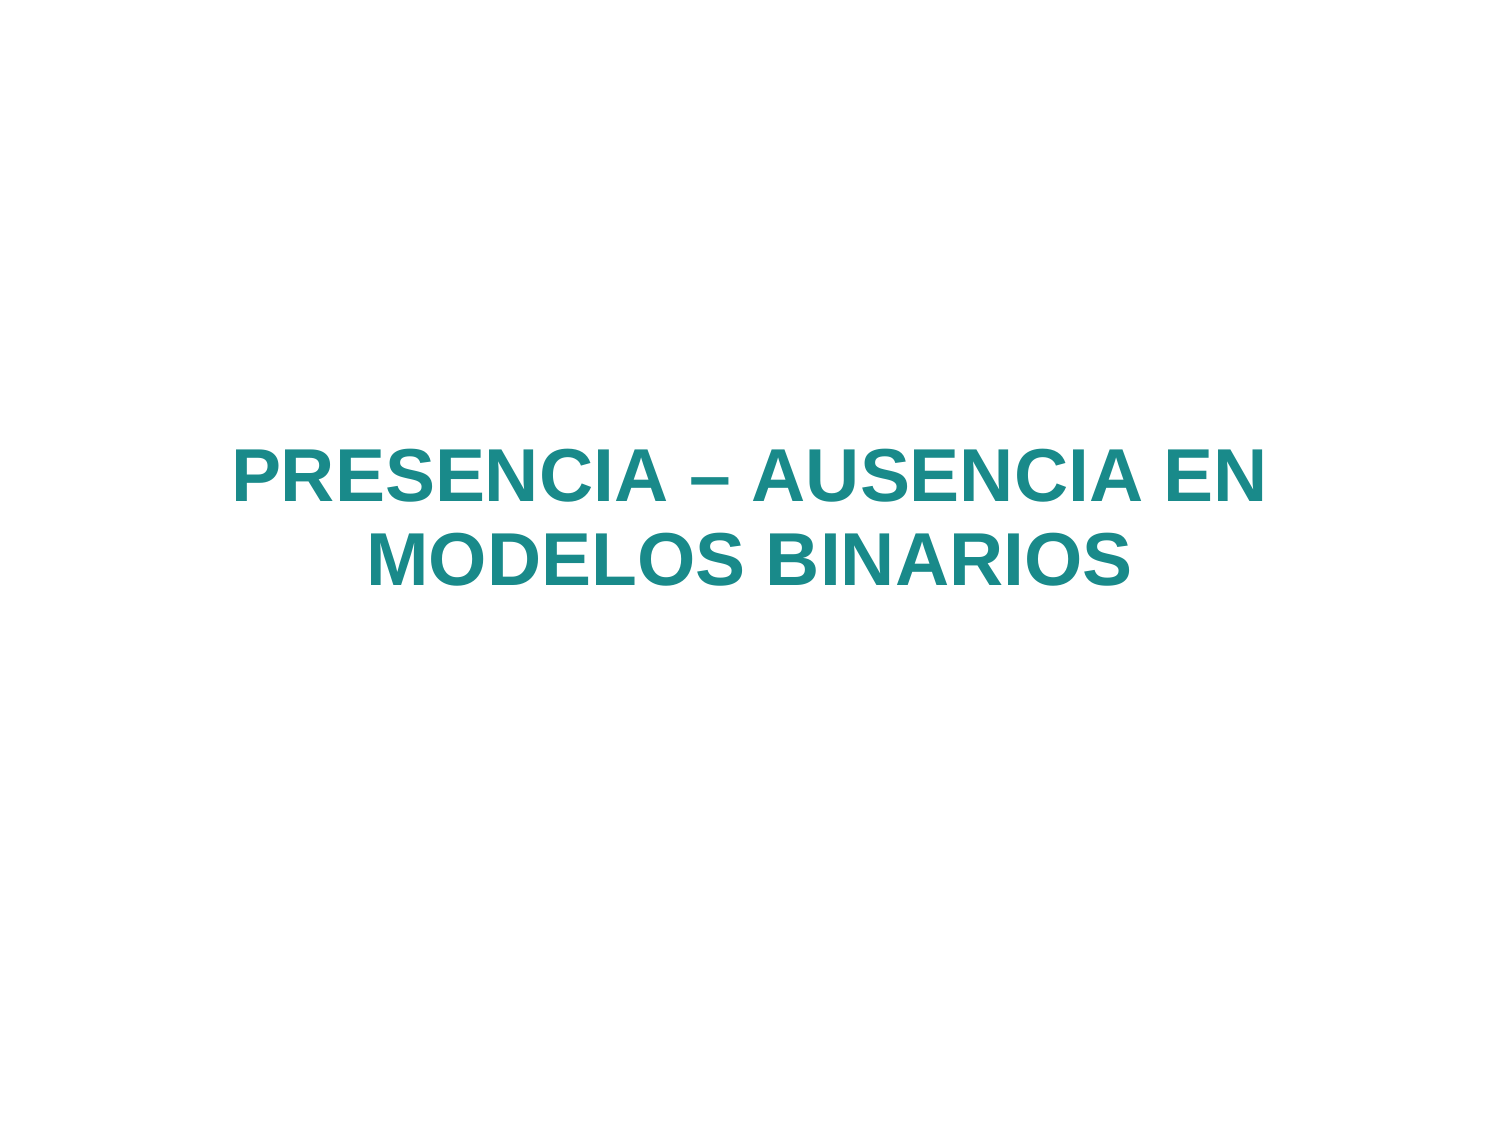

# PRESENCIA – AUSENCIA EN MODELOS BINARIOS